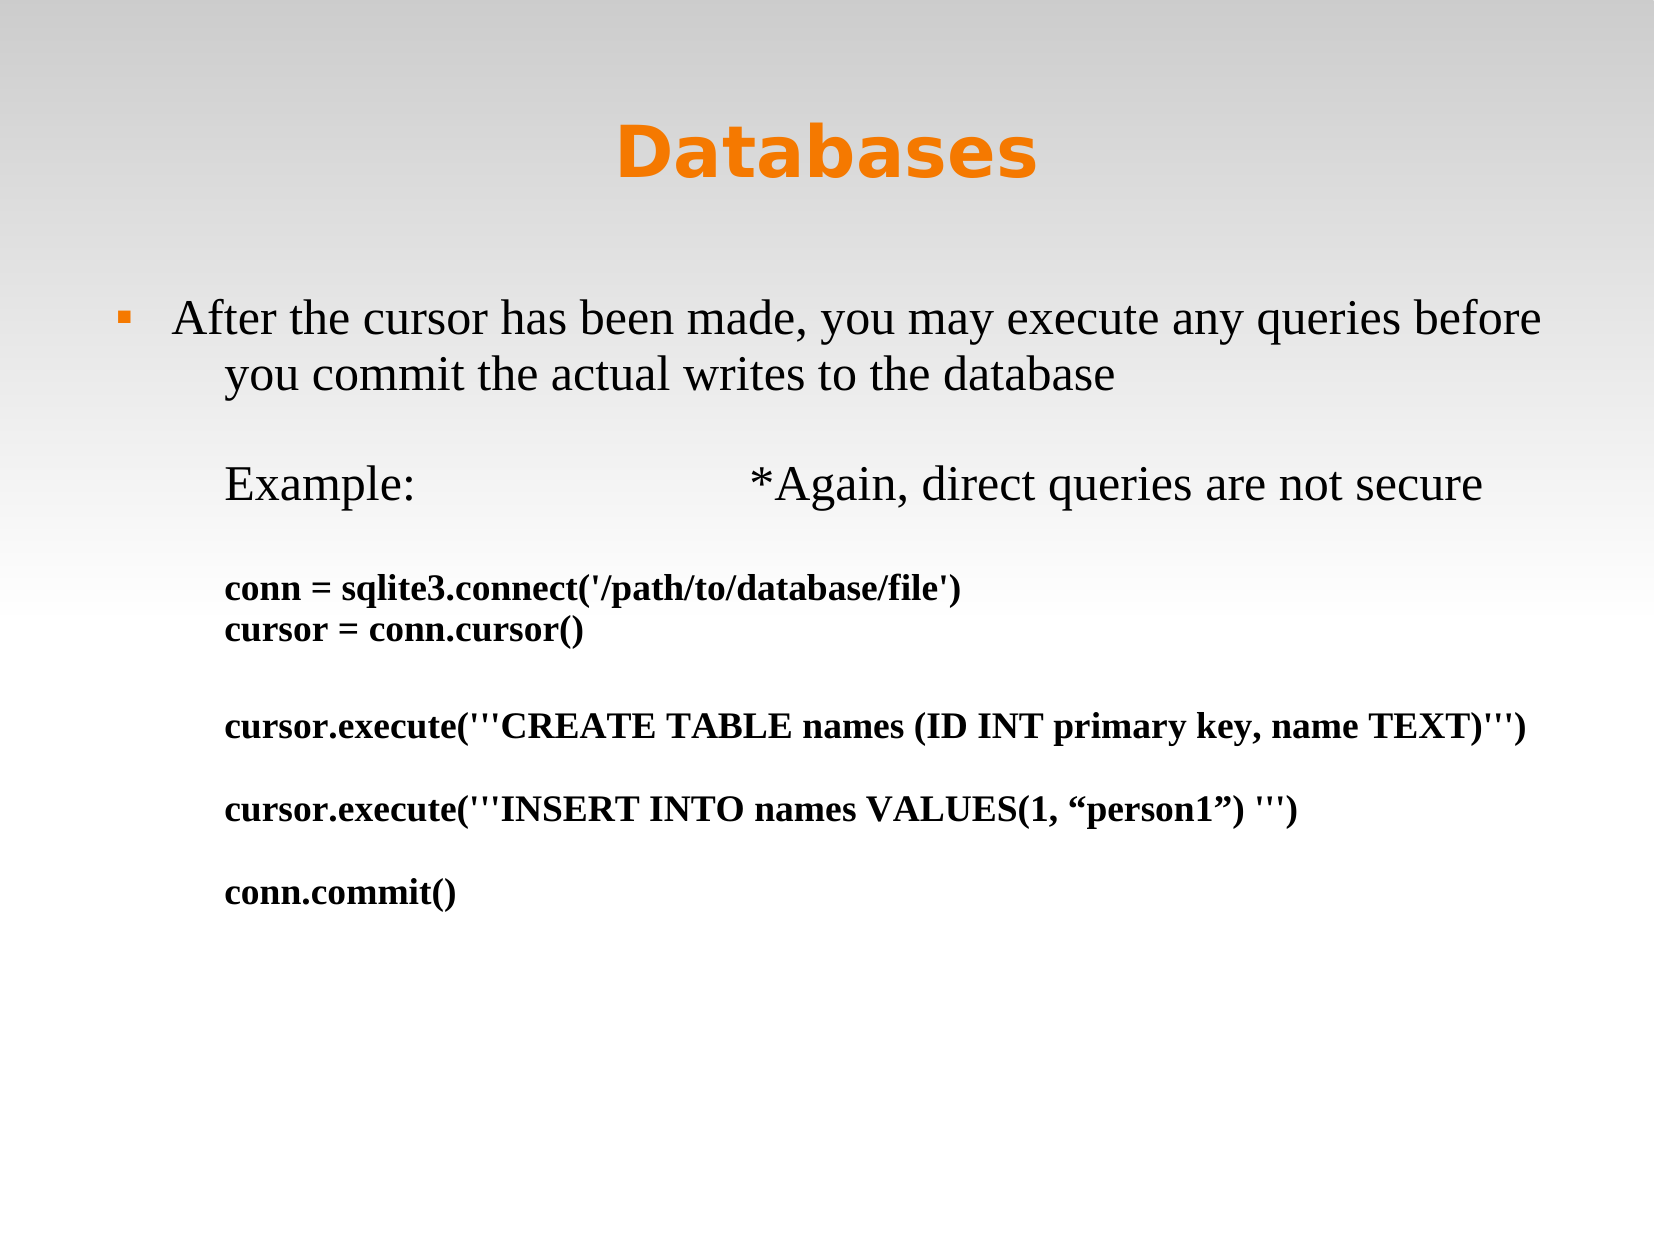

# Databases
After the cursor has been made, you may execute any queries before you commit the actual writes to the database
Example:					*Again, direct queries are not secure
conn = sqlite3.connect('/path/to/database/file')
cursor = conn.cursor()
cursor.execute('''CREATE TABLE names (ID INT primary key, name TEXT)''')
cursor.execute('''INSERT INTO names VALUES(1, “person1”) ''')
conn.commit()